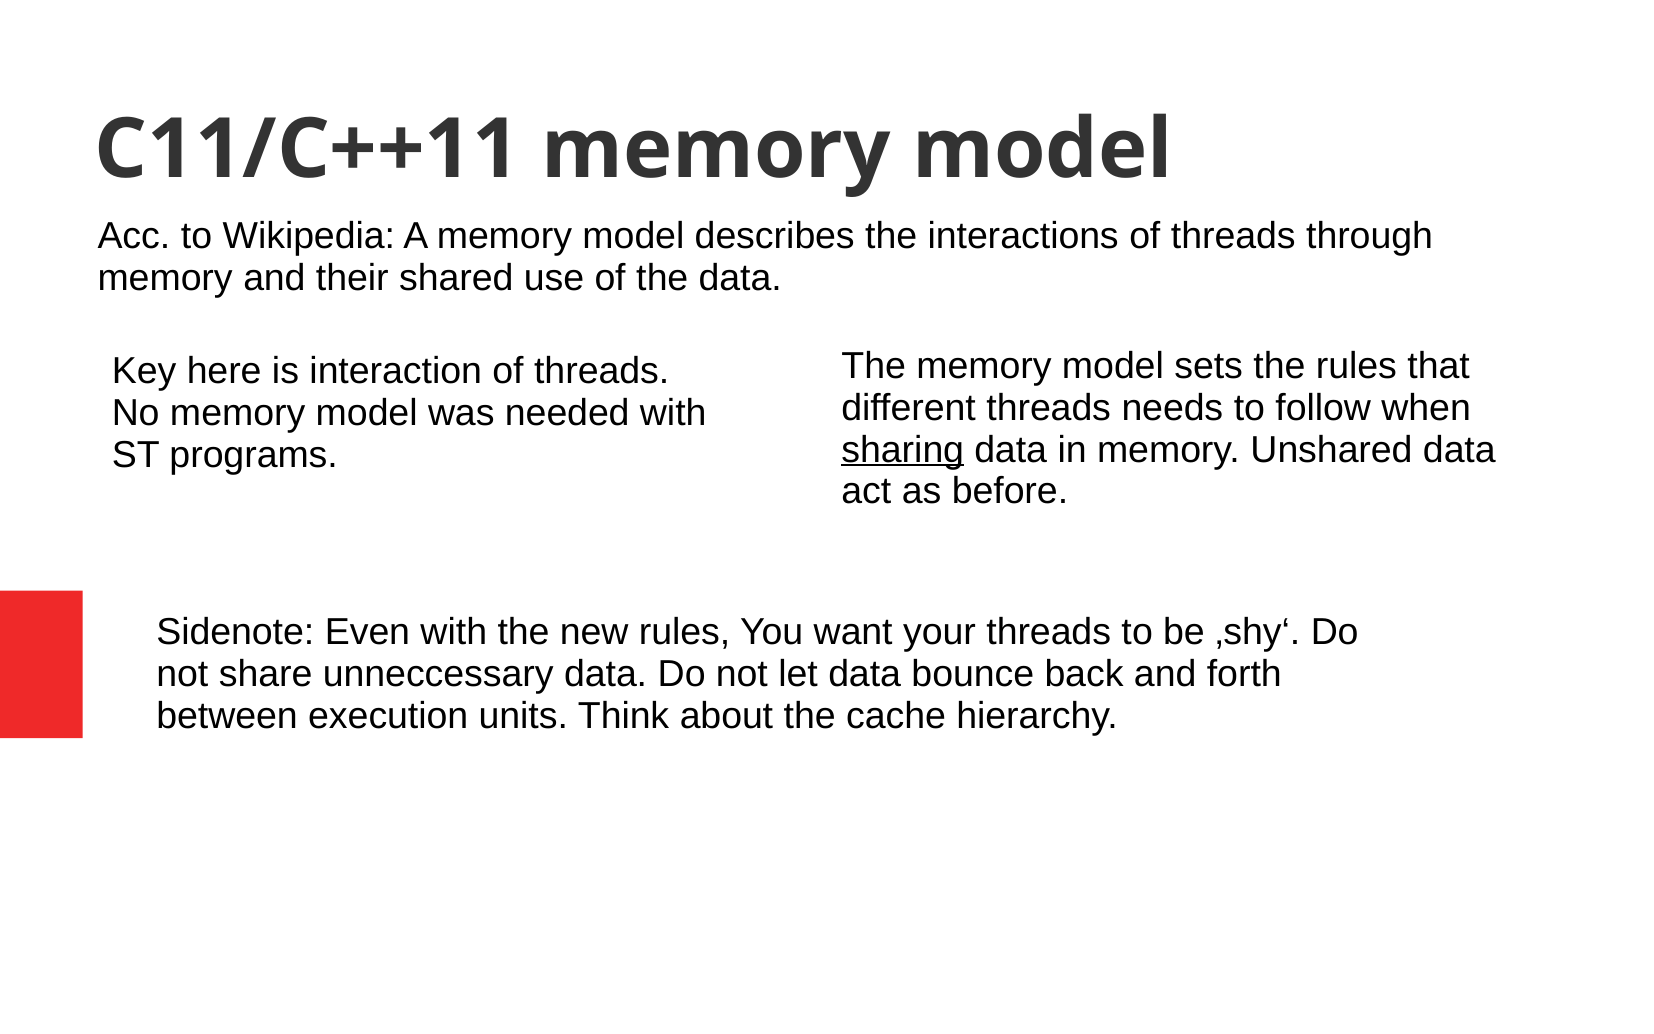

# C11/C++11 memory model
Acc. to Wikipedia: A memory model describes the interactions of threads through memory and their shared use of the data.
The memory model sets the rules that different threads needs to follow when sharing data in memory. Unshared data act as before.
Key here is interaction of threads. No memory model was needed with ST programs.
Sidenote: Even with the new rules, You want your threads to be ‚shy‘. Do not share unneccessary data. Do not let data bounce back and forth between execution units. Think about the cache hierarchy.